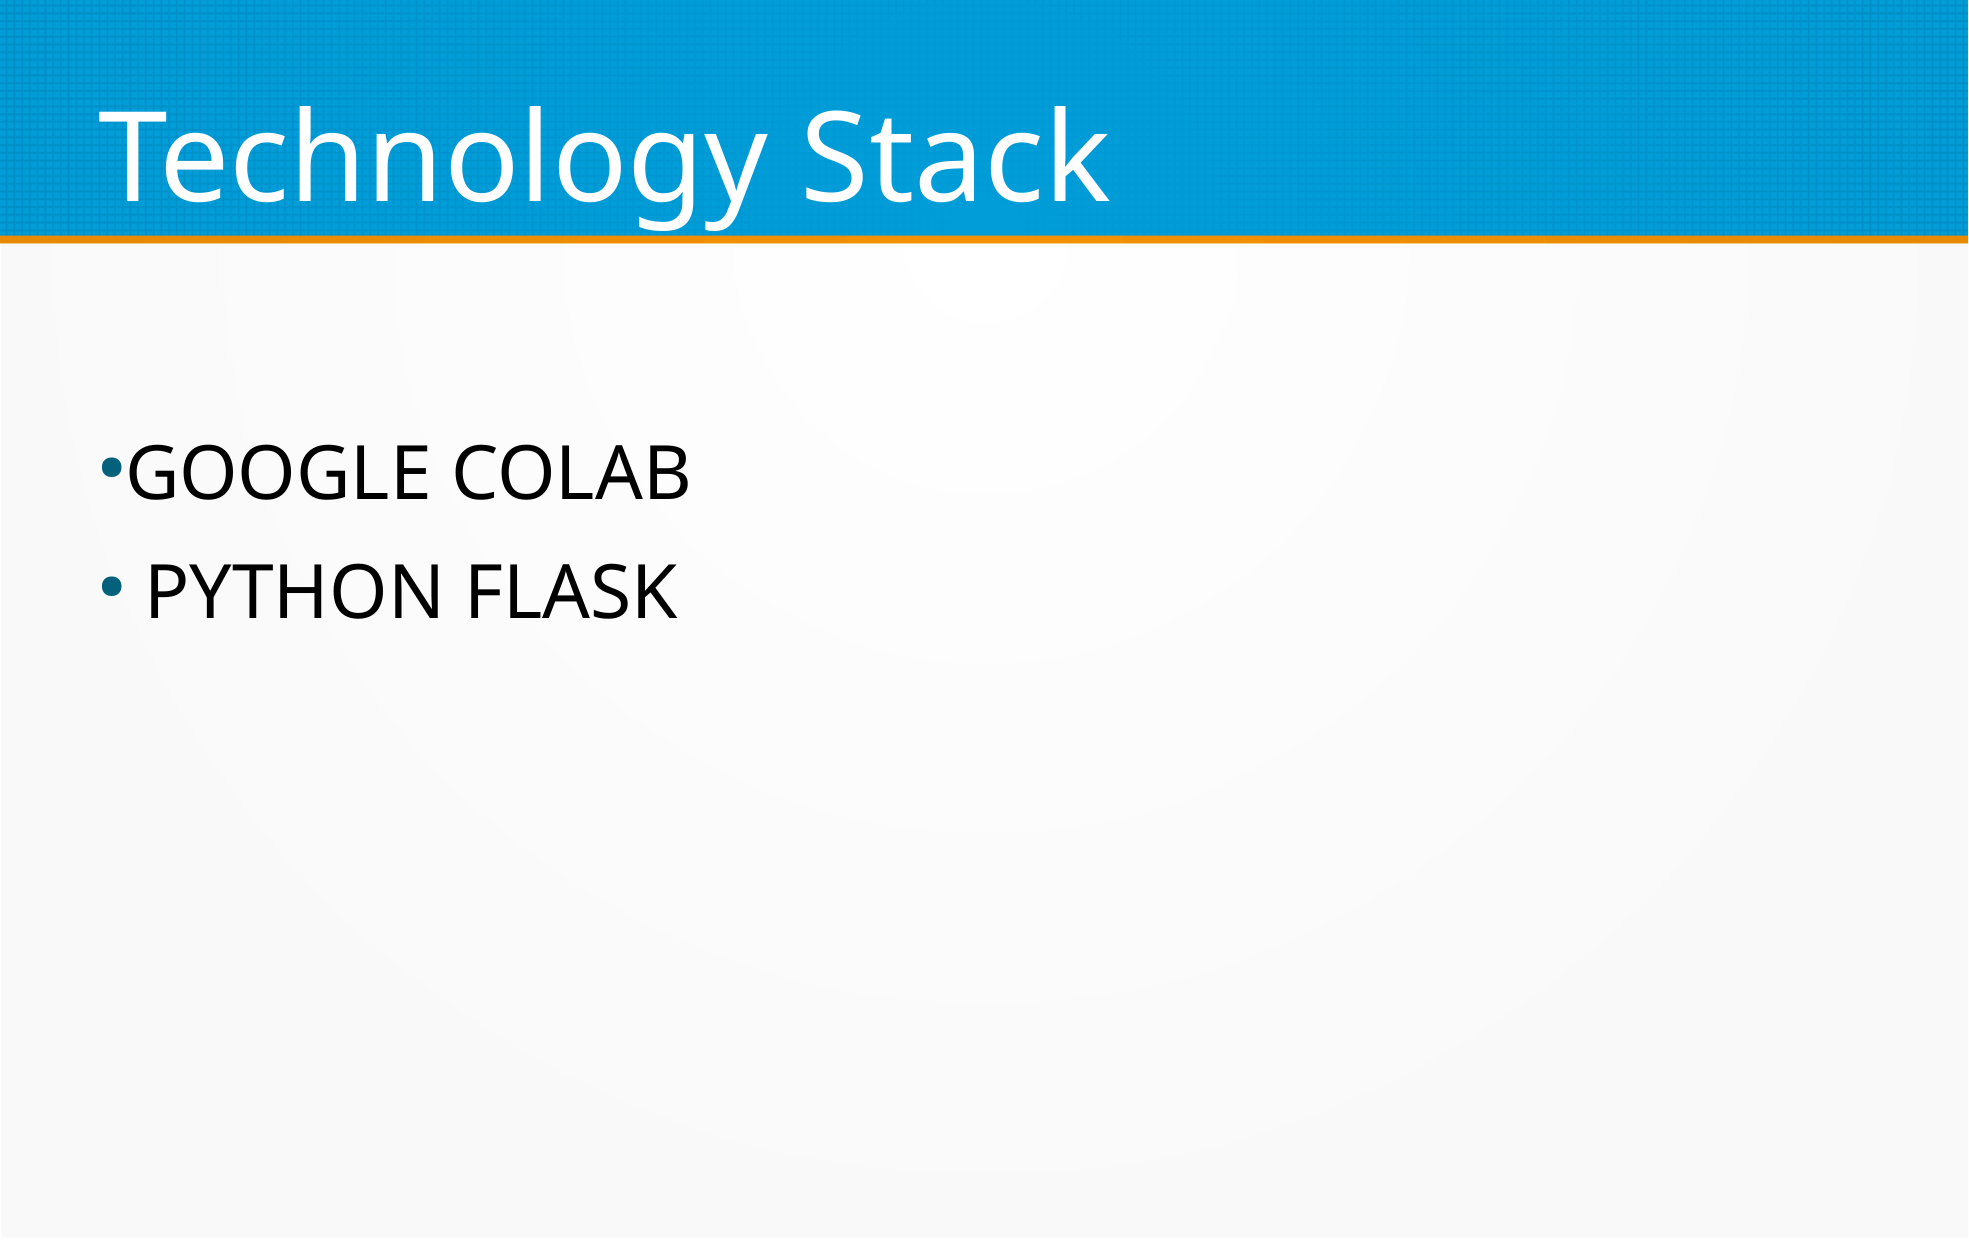

# Technology Stack
GOOGLE COLAB
 PYTHON FLASK